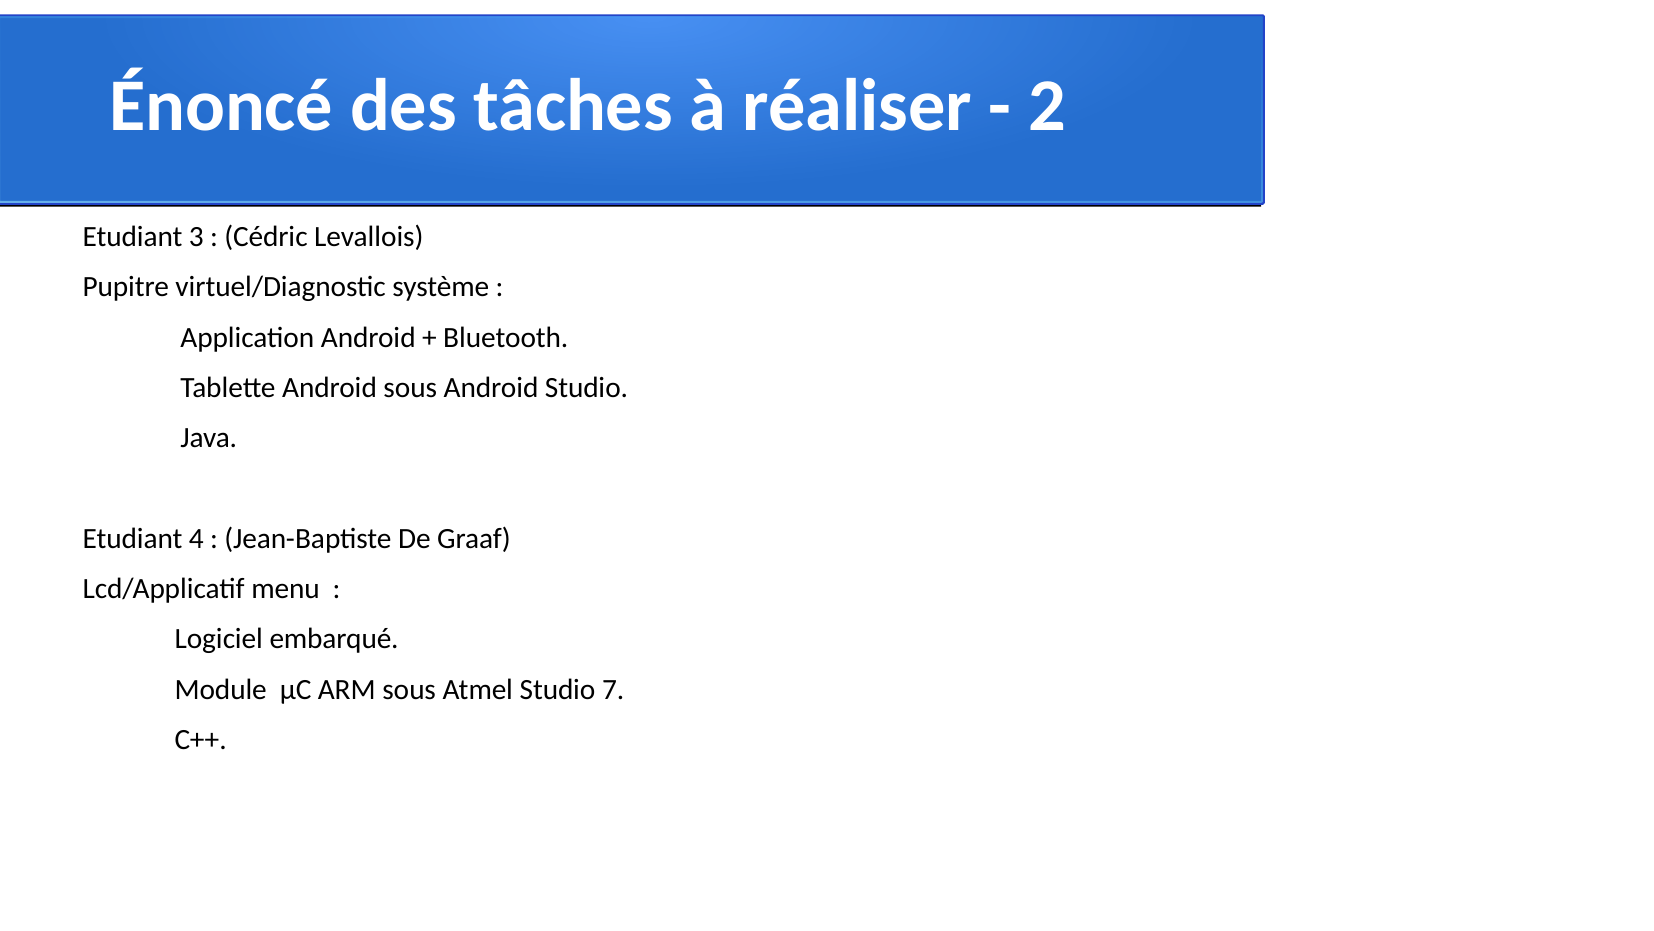

# Énoncé des tâches à réaliser - 2
Etudiant 3 : (Cédric Levallois)
Pupitre virtuel/Diagnostic système :
Application Android + Bluetooth.
Tablette Android sous Android Studio.
Java.
Etudiant 4 : (Jean-Baptiste De Graaf)
Lcd/Applicatif menu :
Logiciel embarqué.
Module µC ARM sous Atmel Studio 7.
C++.